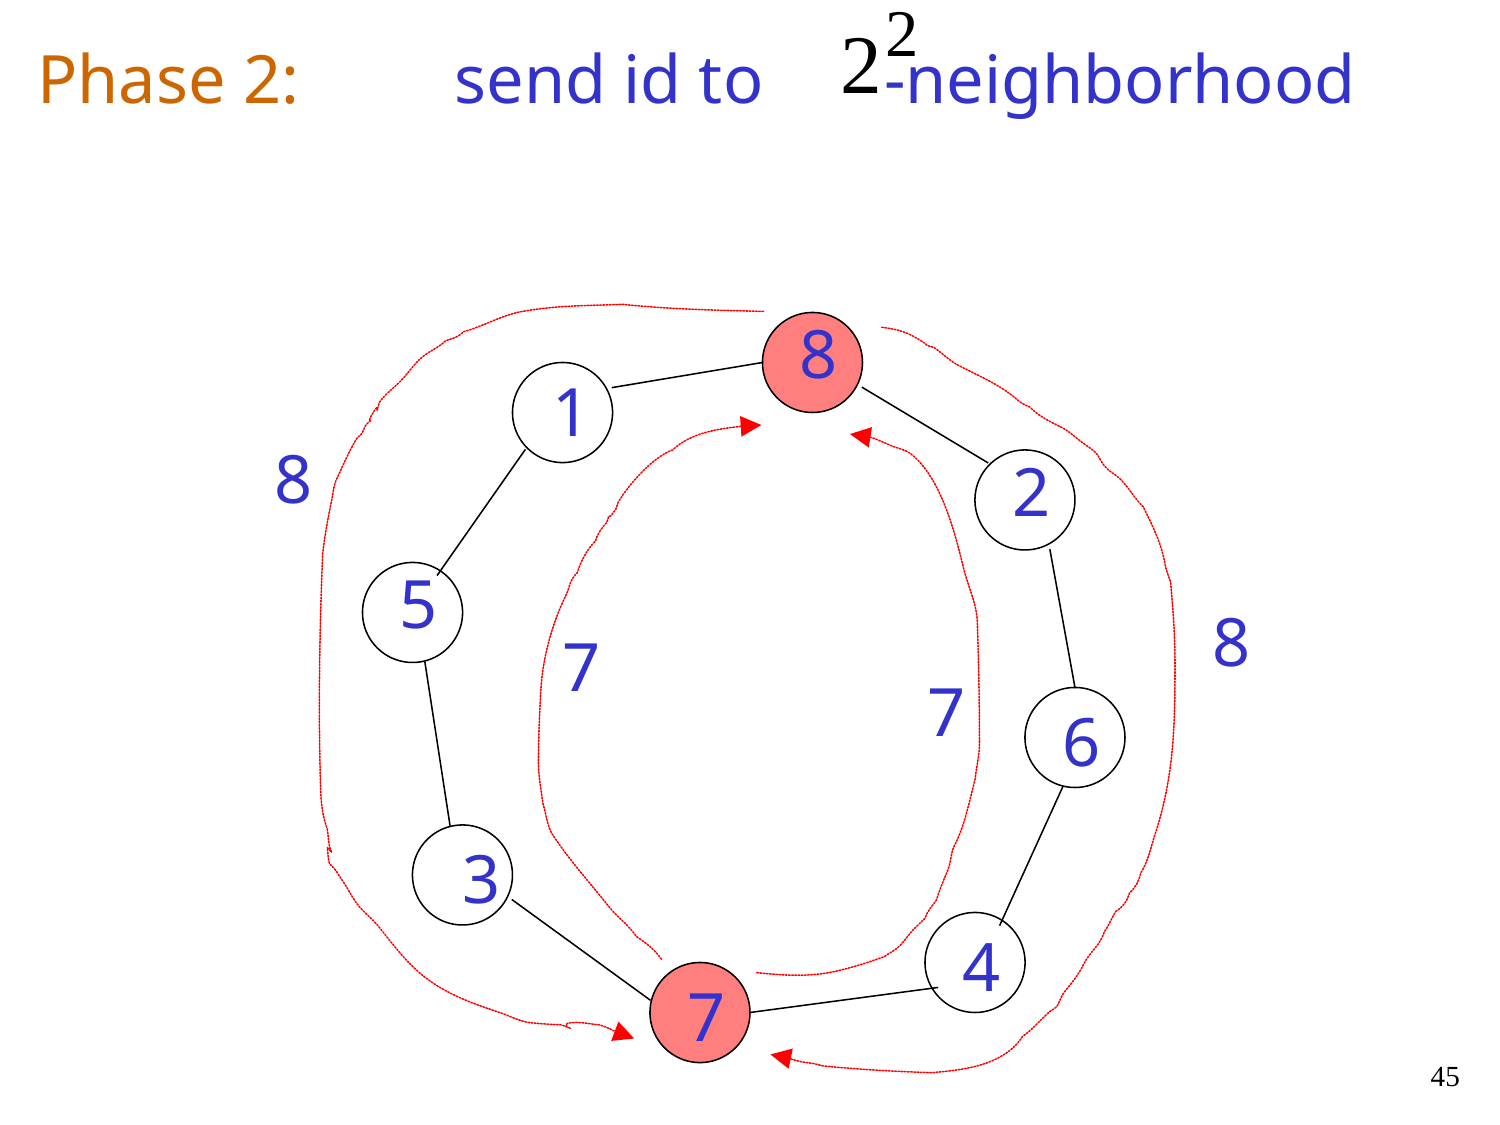

Phase 2: send id to -neighborhood
8
1
8
2
5
8
7
7
6
3
4
7